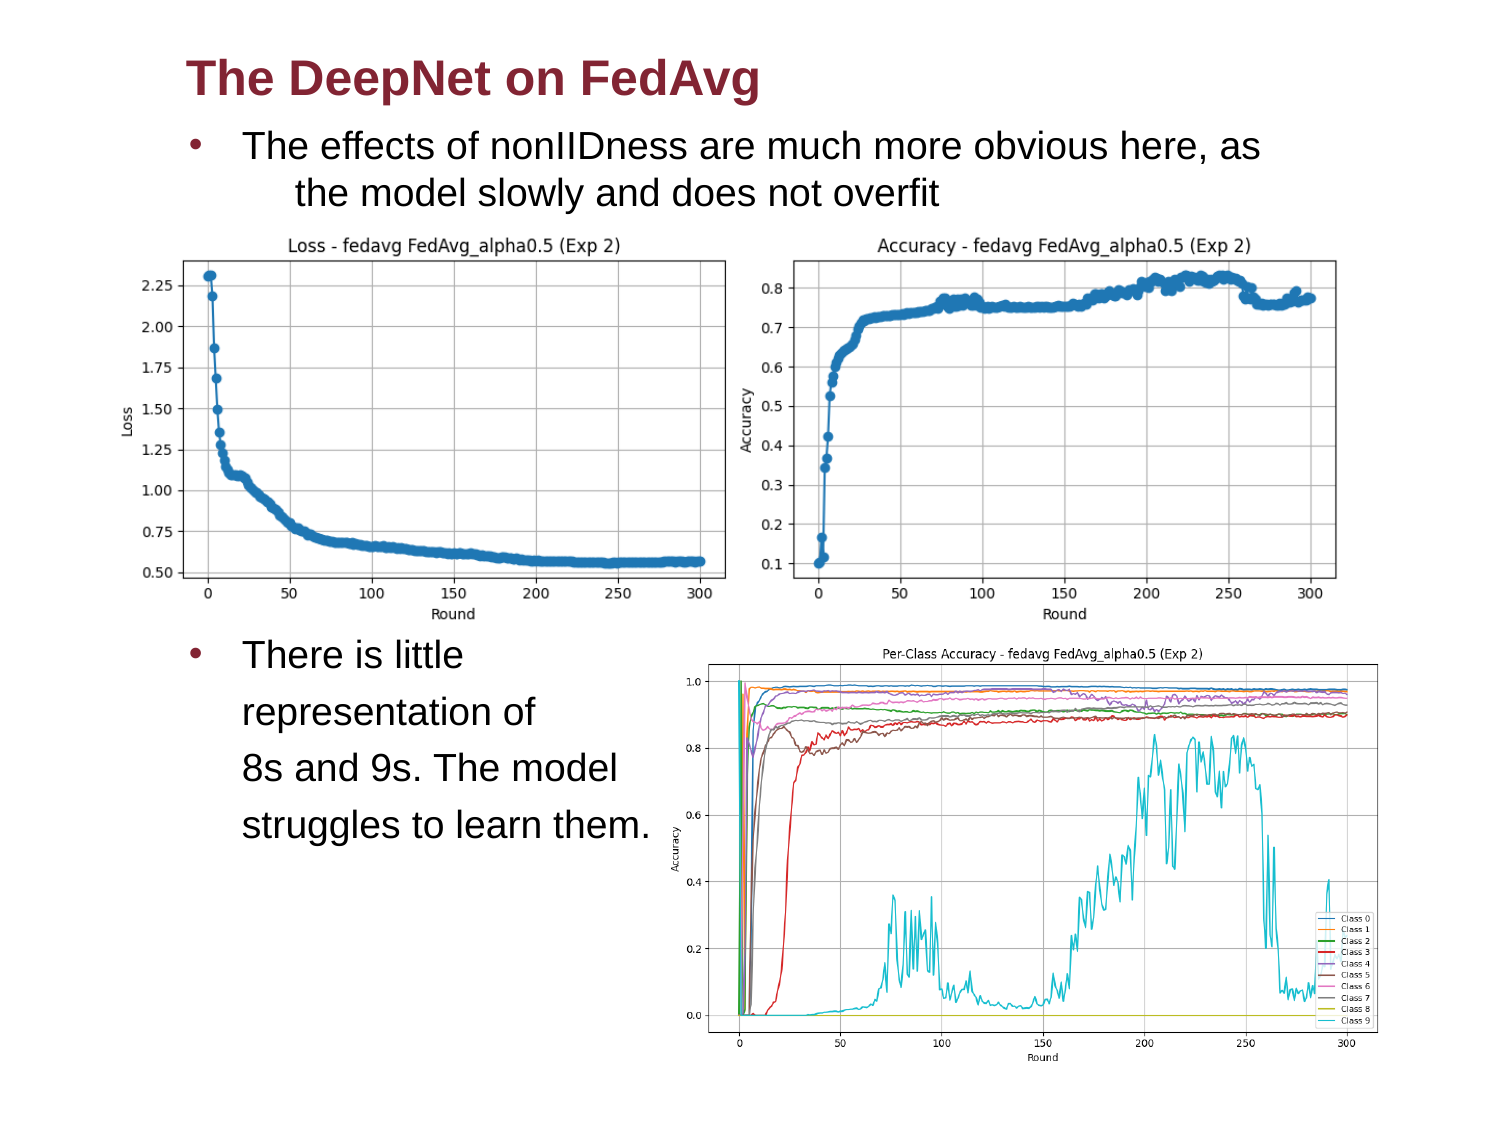

# The DeepNet on FedAvg
The effects of nonIIDness are much more obvious here, as the model slowly and does not overfit
There is little
representation of
8s and 9s. The model
struggles to learn them.
Fairness and Demographic Parity for multi-class classification
Pagina